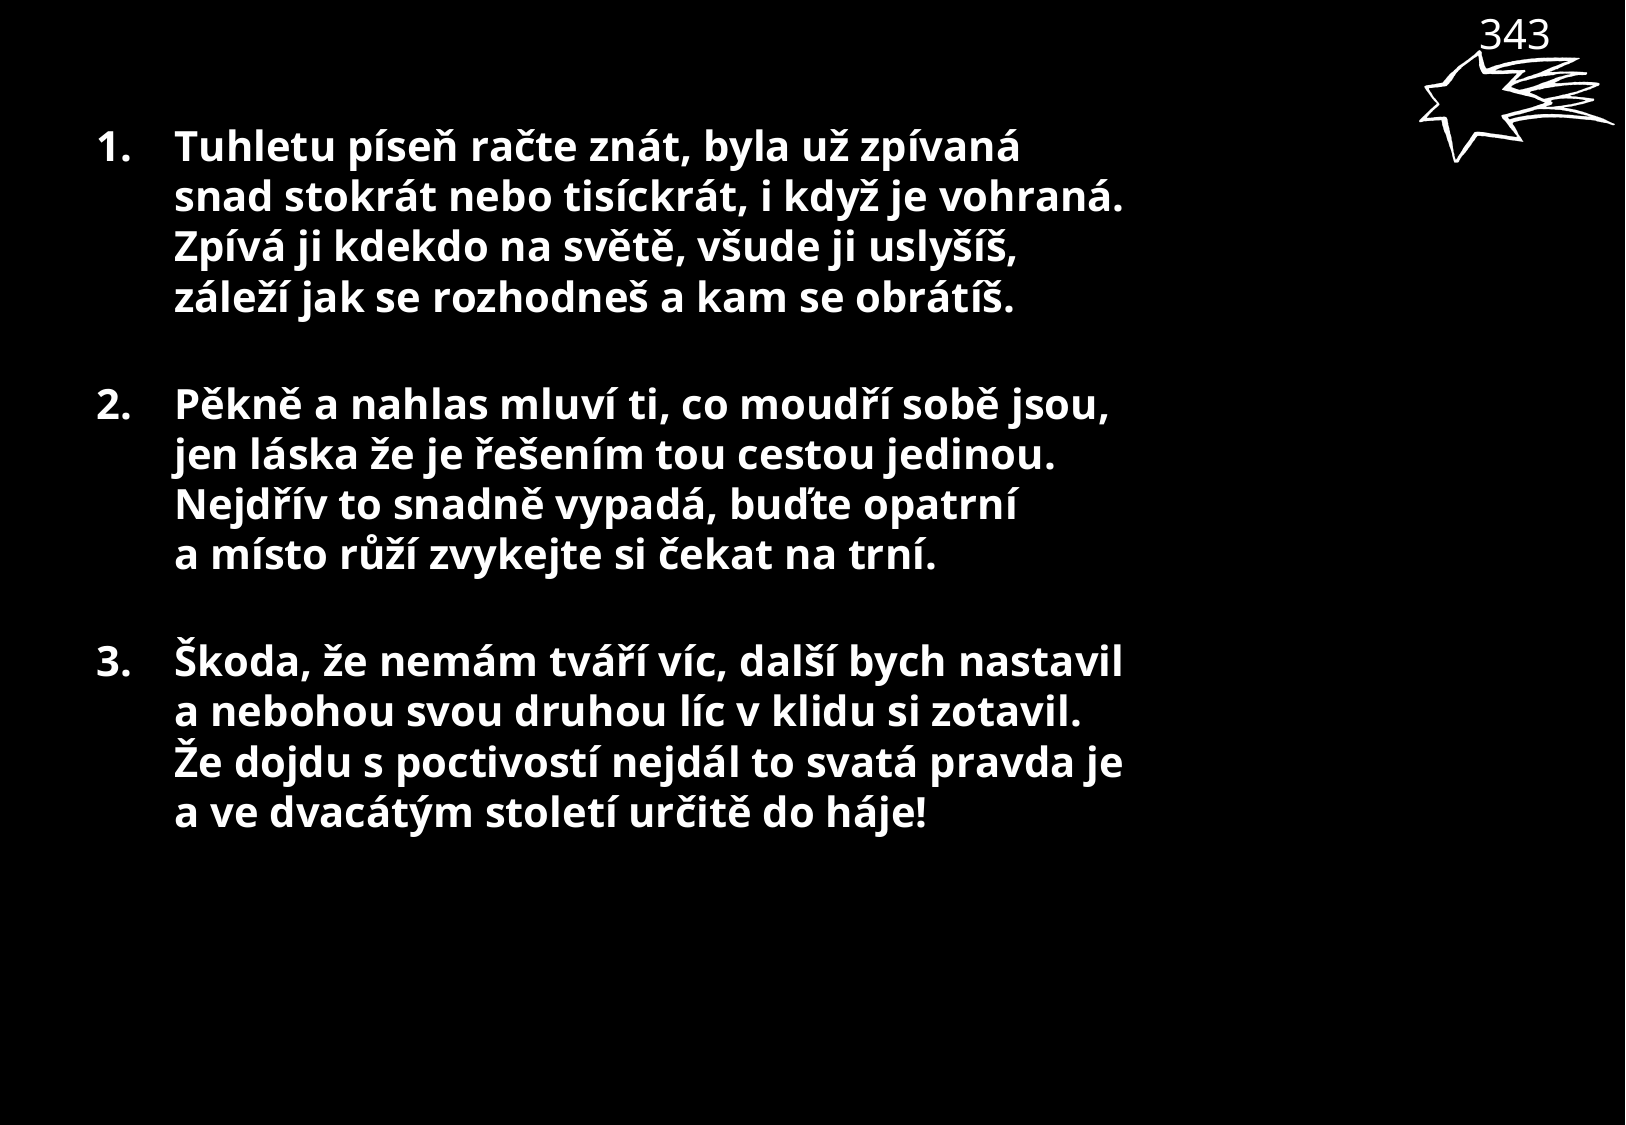

343
# 1. 	Tuhletu píseň račte znát, byla už zpívaná snad stokrát nebo tisíckrát, i když je vohraná. Zpívá ji kdekdo na světě, všude ji uslyšíš, záleží jak se rozhodneš a kam se obrátíš.
2. 	Pěkně a nahlas mluví ti, co moudří sobě jsou,
jen láska že je řešením tou cestou jedinou.
Nejdřív to snadně vypadá, buďte opatrní
a místo růží zvykejte si čekat na trní.
3. 	Škoda, že nemám tváří víc, další bych nastavil
a nebohou svou druhou líc v klidu si zotavil.
Že dojdu s poctivostí nejdál to svatá pravda je
a ve dvacátým století určitě do háje!